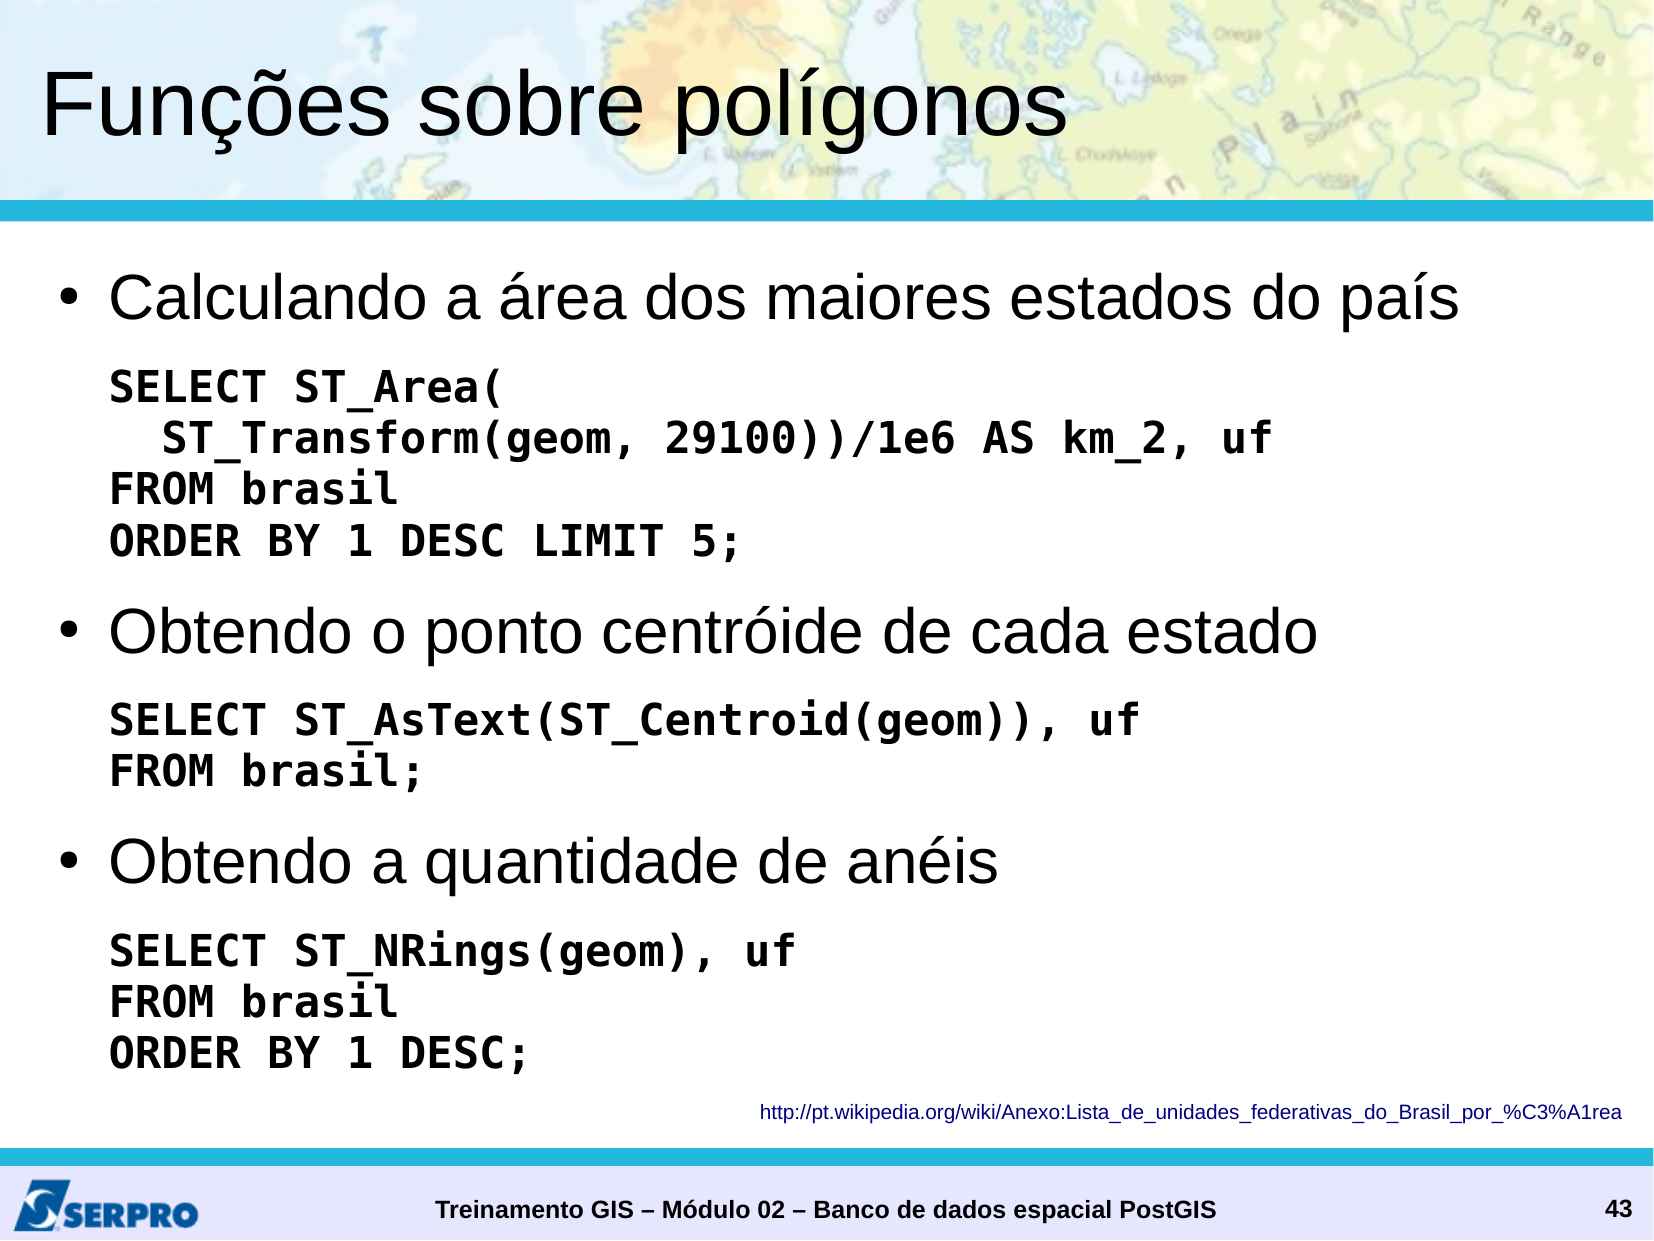

# Funções sobre polígonos
Calculando a área dos maiores estados do país
SELECT ST_Area(
 ST_Transform(geom, 29100))/1e6 AS km_2, uf
FROM brasil
ORDER BY 1 DESC LIMIT 5;
Obtendo o ponto centróide de cada estado
SELECT ST_AsText(ST_Centroid(geom)), uf
FROM brasil;
Obtendo a quantidade de anéis
SELECT ST_NRings(geom), uf
FROM brasil
ORDER BY 1 DESC;
http://pt.wikipedia.org/wiki/Anexo:Lista_de_unidades_federativas_do_Brasil_por_%C3%A1rea
43
Treinamento GIS – Módulo 02 – Banco de dados espacial PostGIS